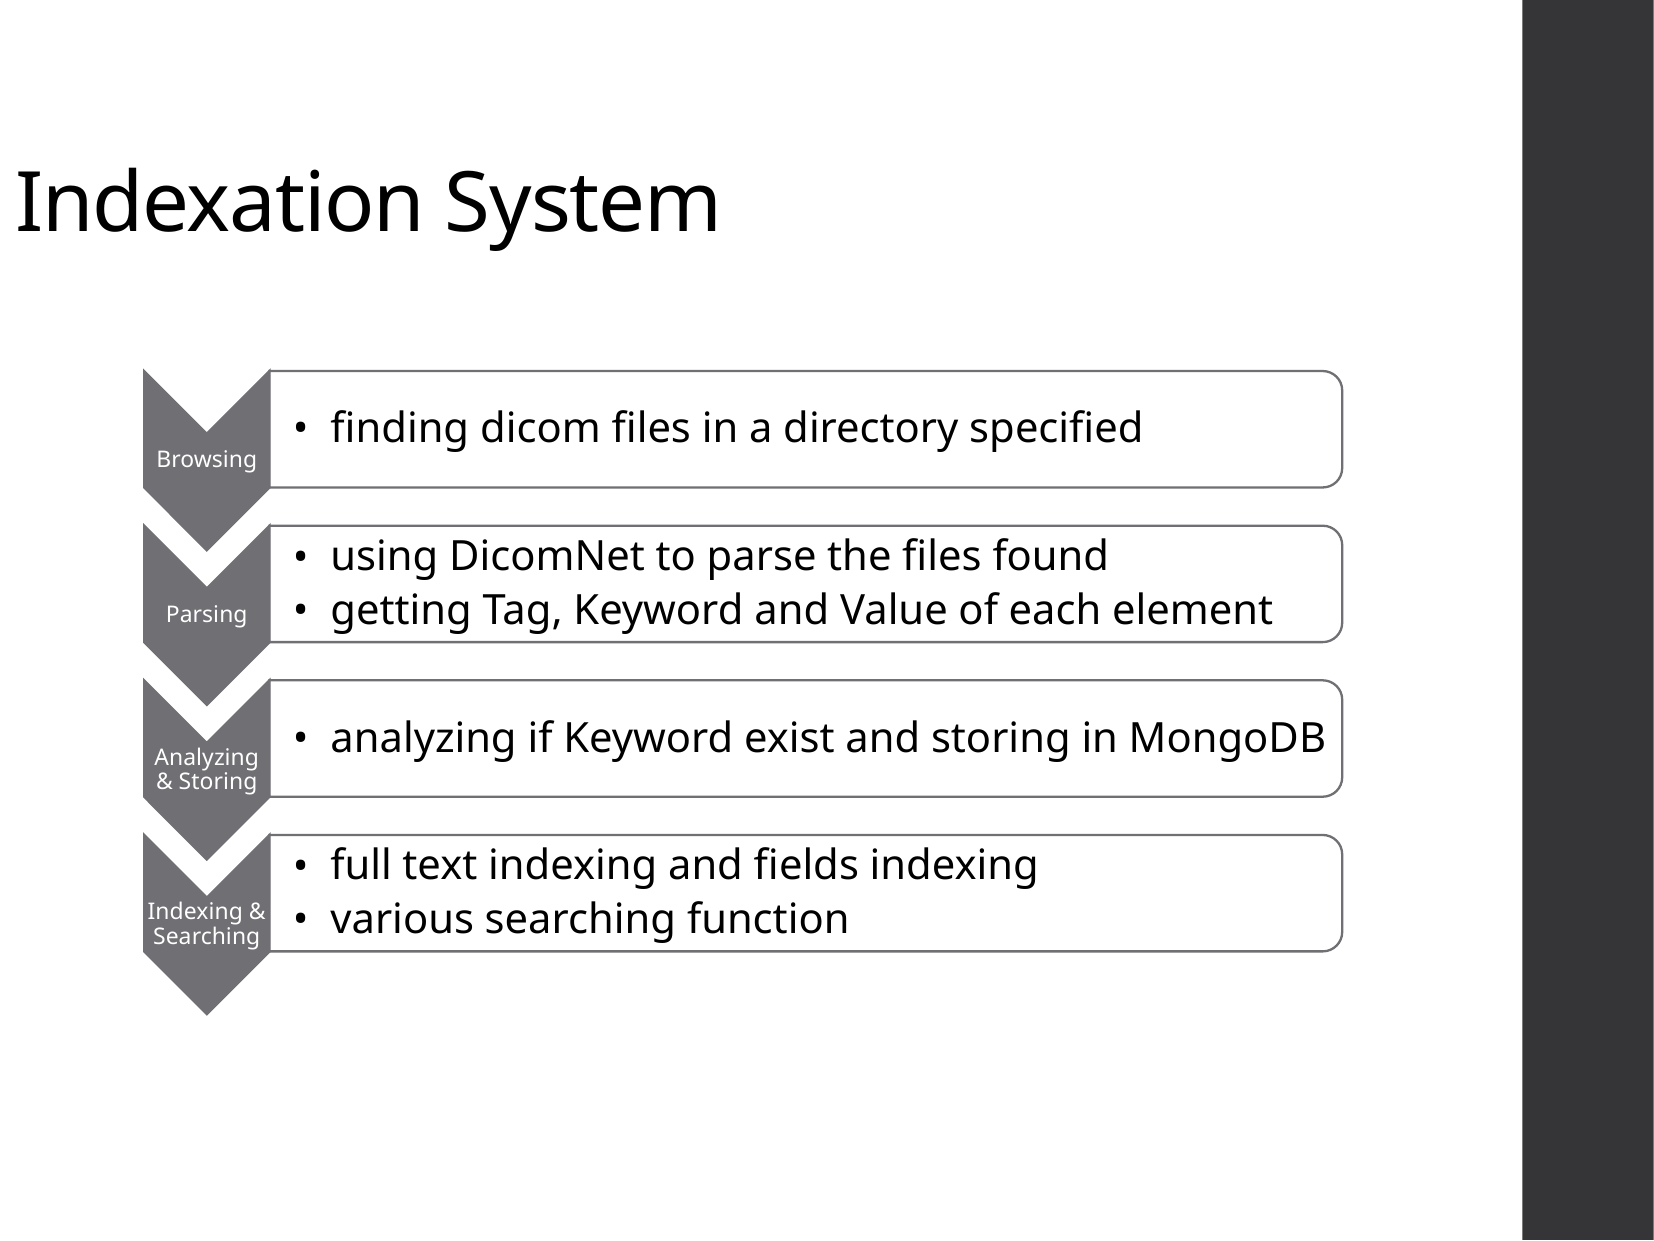

# Indexation System
Browsing
finding dicom files in a directory specified
Parsing
using DicomNet to parse the files found
getting Tag, Keyword and Value of each element
Analyzing & Storing
analyzing if Keyword exist and storing in MongoDB
Indexing & Searching
full text indexing and fields indexing
various searching function